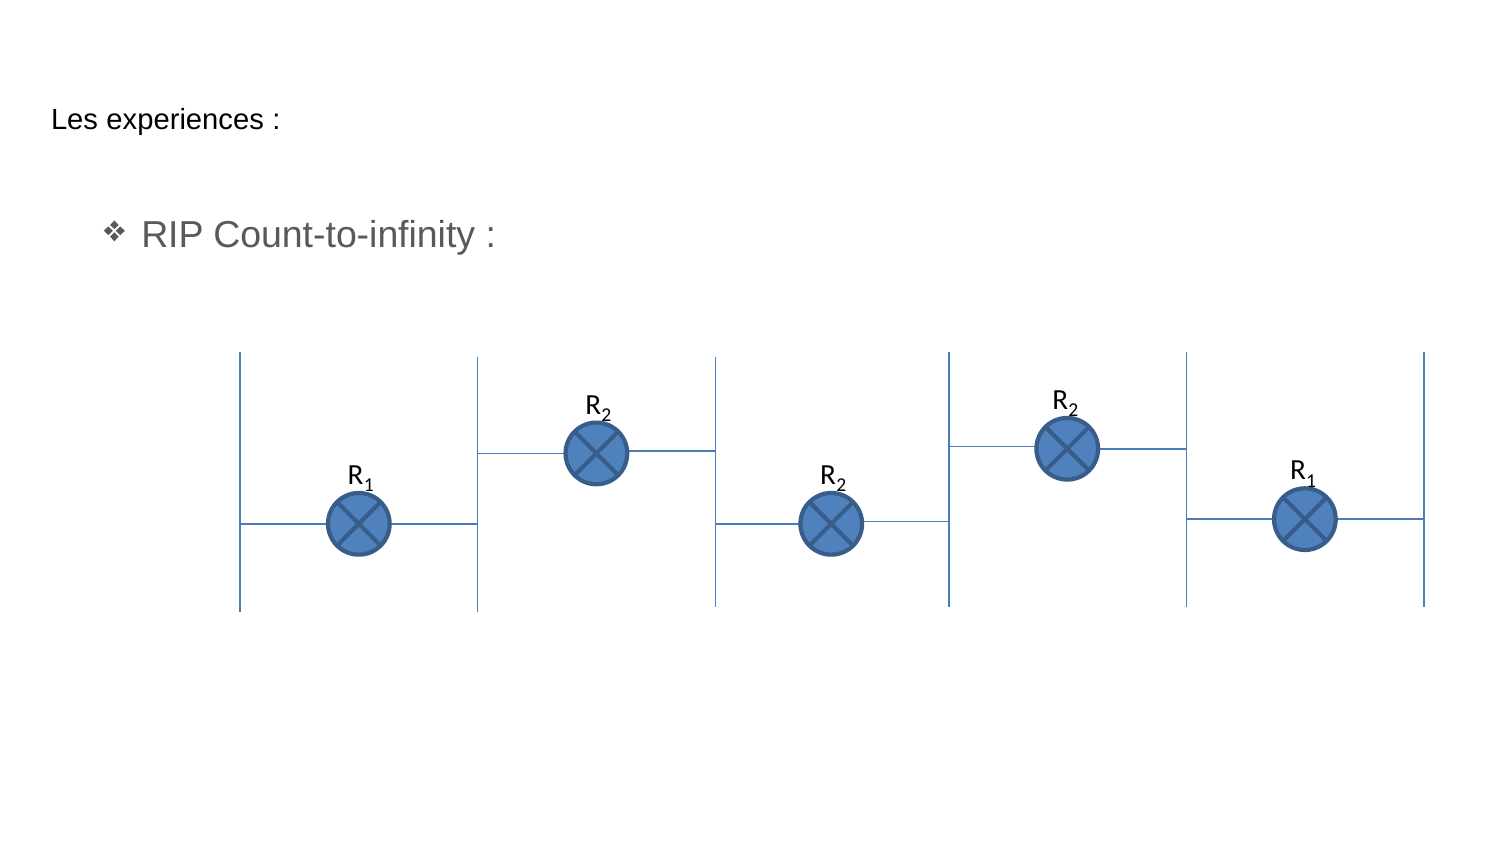

# Les experiences :
RIP Count-to-infinity :
R2
R2
R1
R1
R2